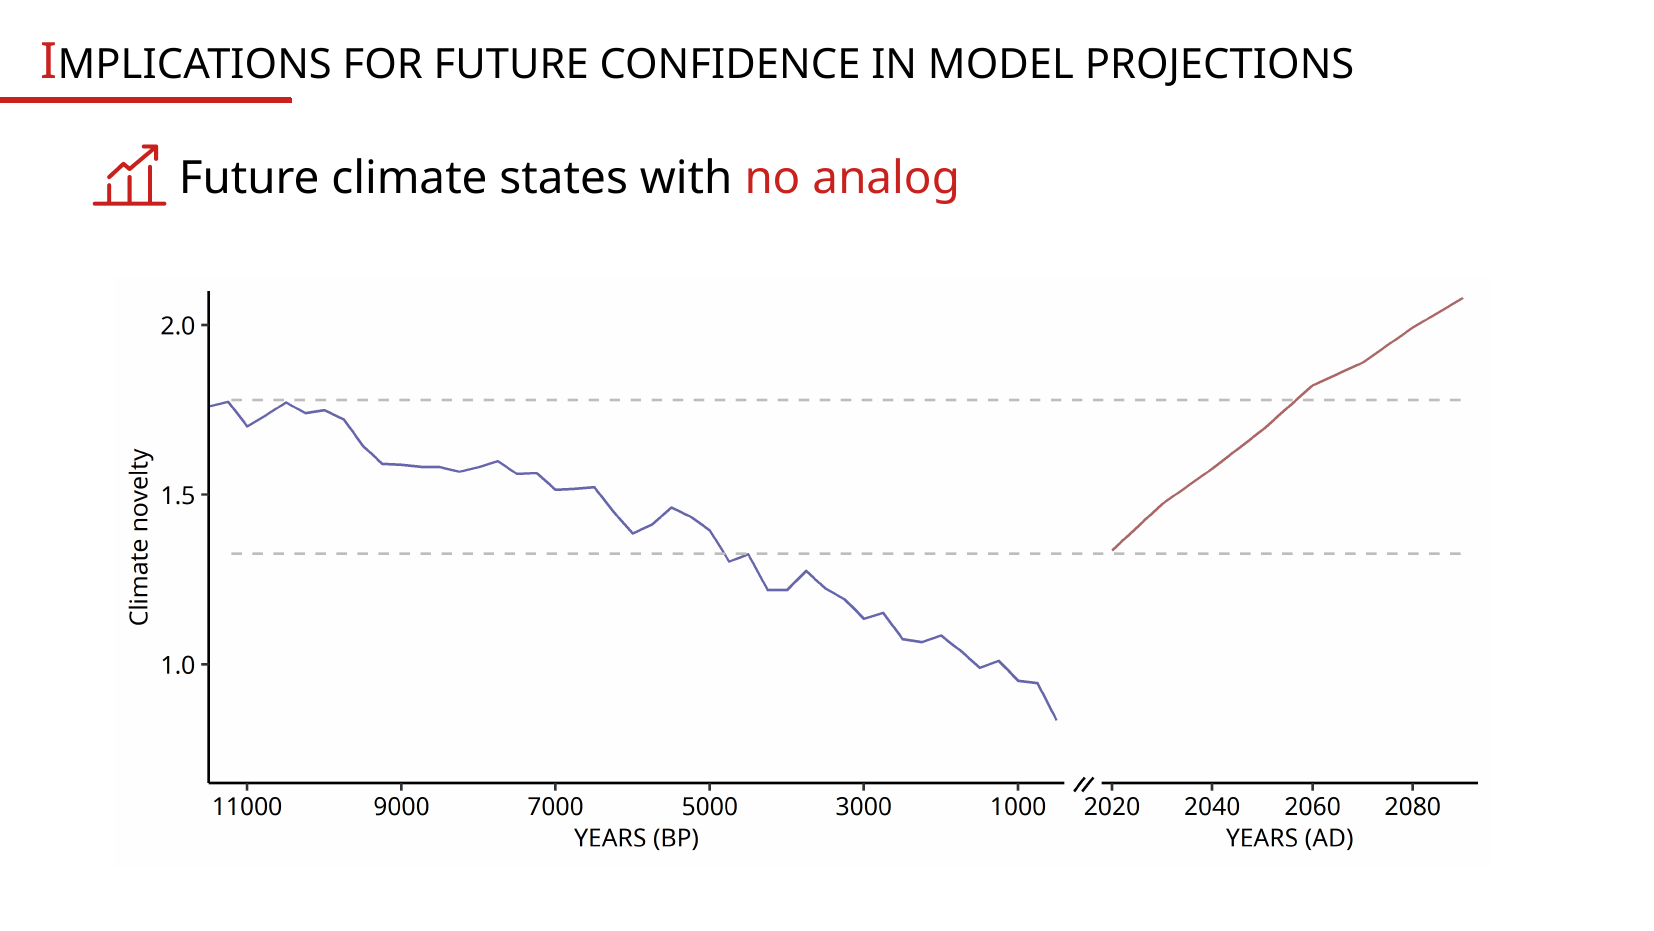

IMPLICATIONS FOR FUTURE CONFIDENCE IN MODEL PROJECTIONS
Future climate states with no analog